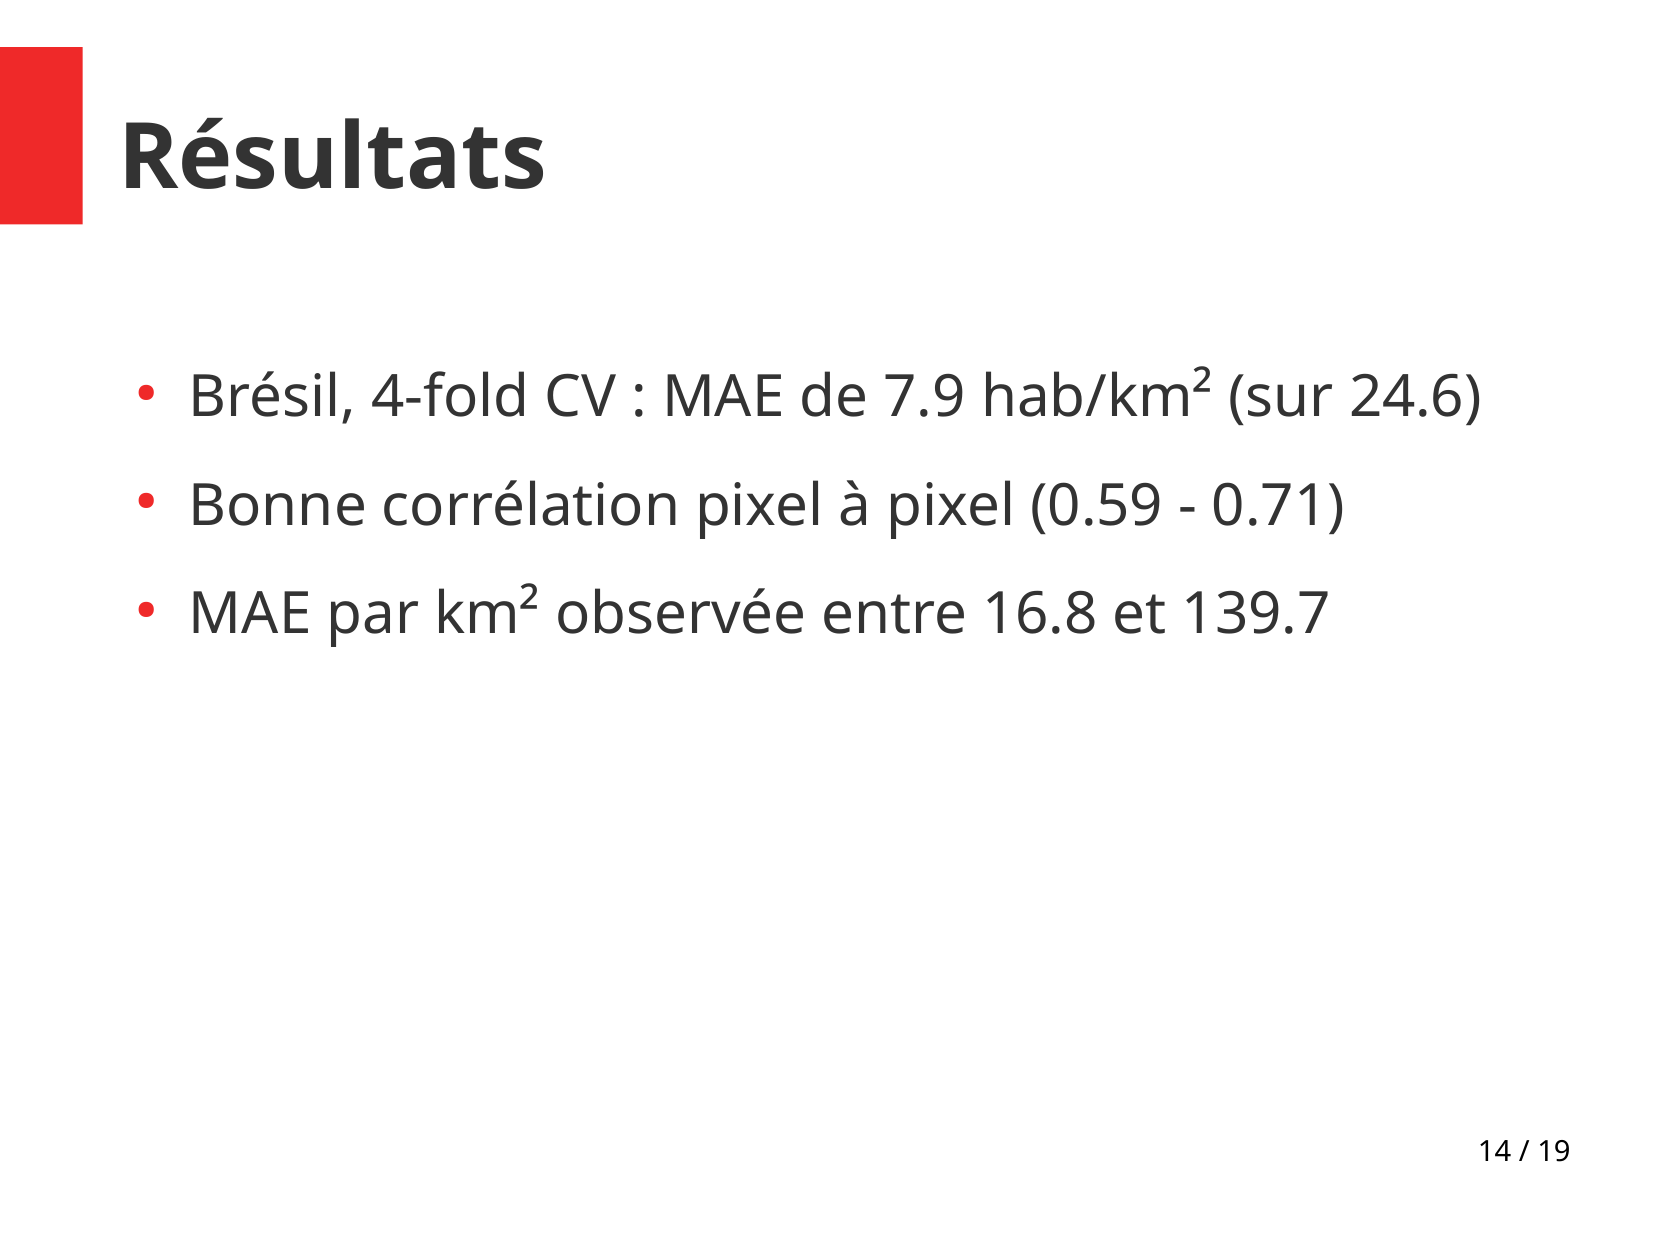

# Résultats
Brésil, 4-fold CV : MAE de 7.9 hab/km² (sur 24.6)
Bonne corrélation pixel à pixel (0.59 - 0.71)
MAE par km² observée entre 16.8 et 139.7
14